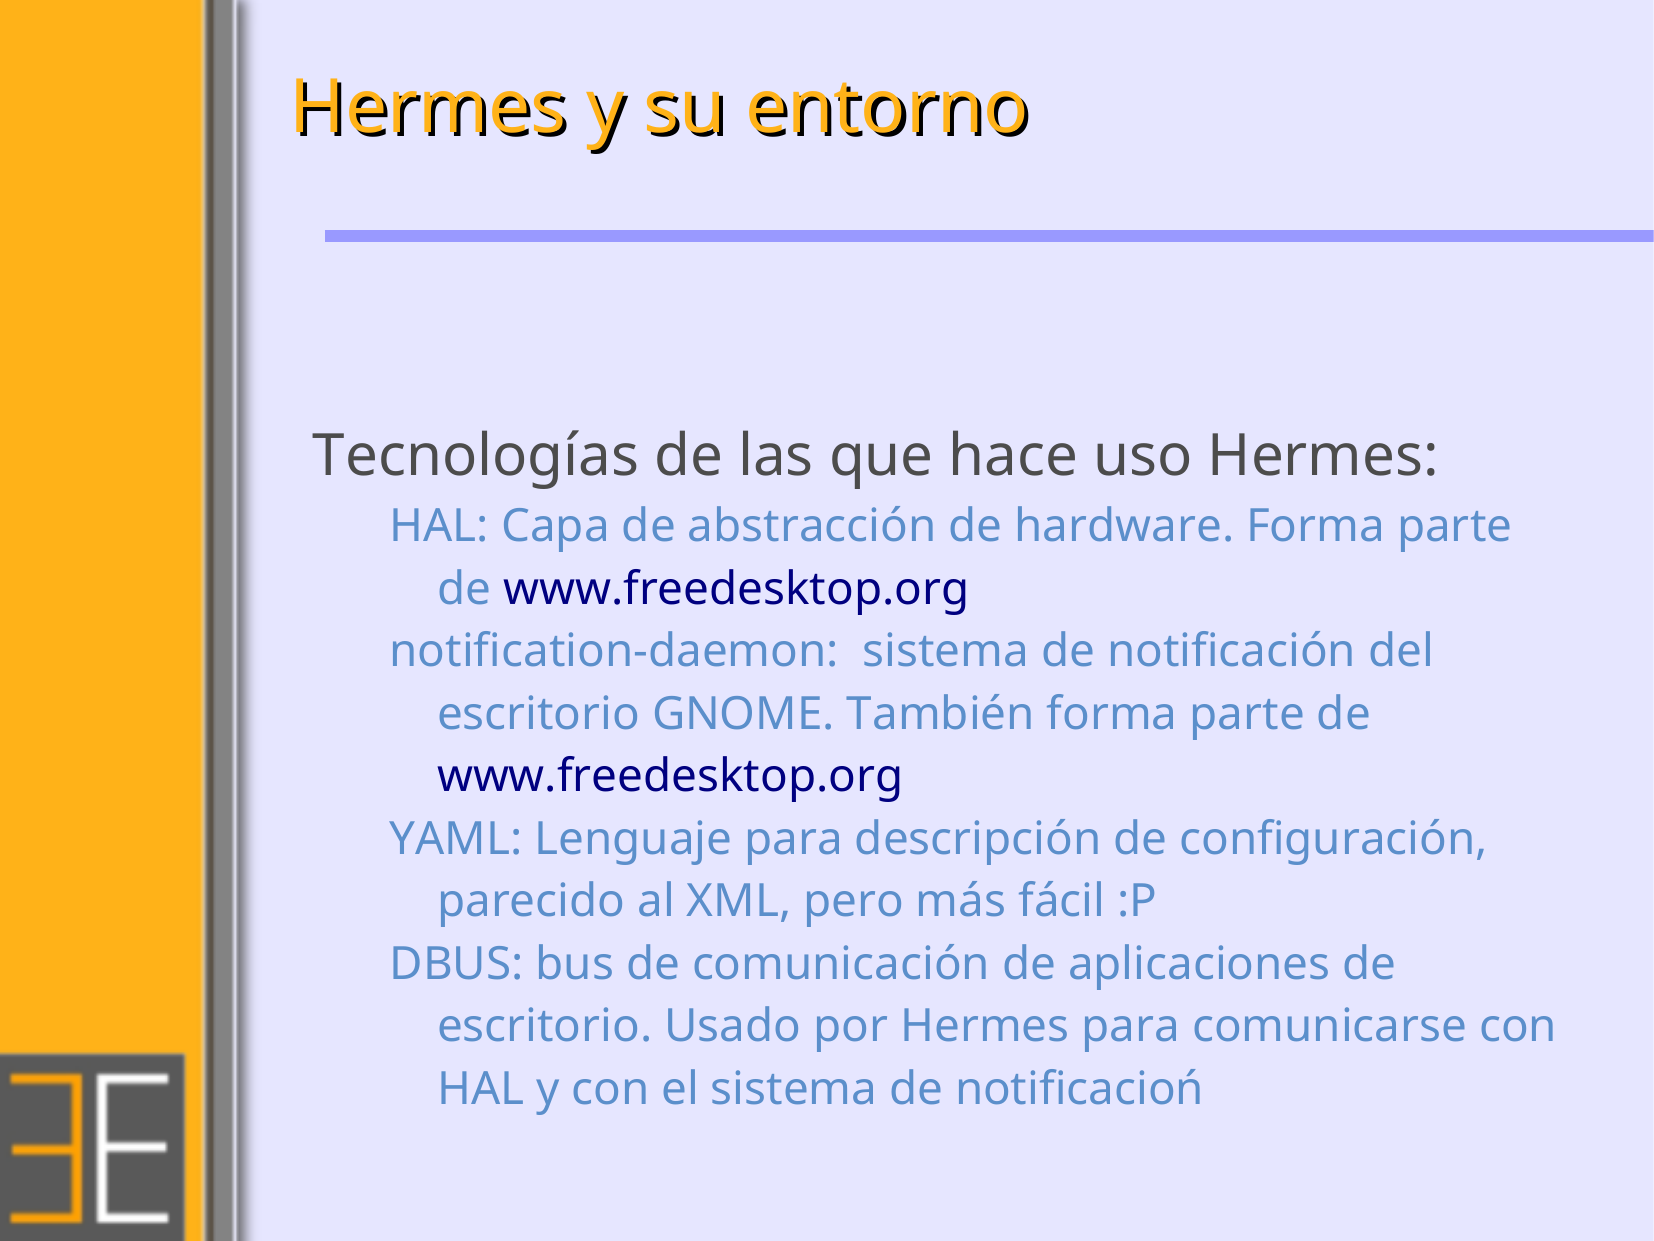

# Hermes y su entorno
Tecnologías de las que hace uso Hermes:
HAL: Capa de abstracción de hardware. Forma parte de www.freedesktop.org
notification-daemon: sistema de notificación del escritorio GNOME. También forma parte de www.freedesktop.org
YAML: Lenguaje para descripción de configuración, parecido al XML, pero más fácil :P
DBUS: bus de comunicación de aplicaciones de escritorio. Usado por Hermes para comunicarse con HAL y con el sistema de notificacioń